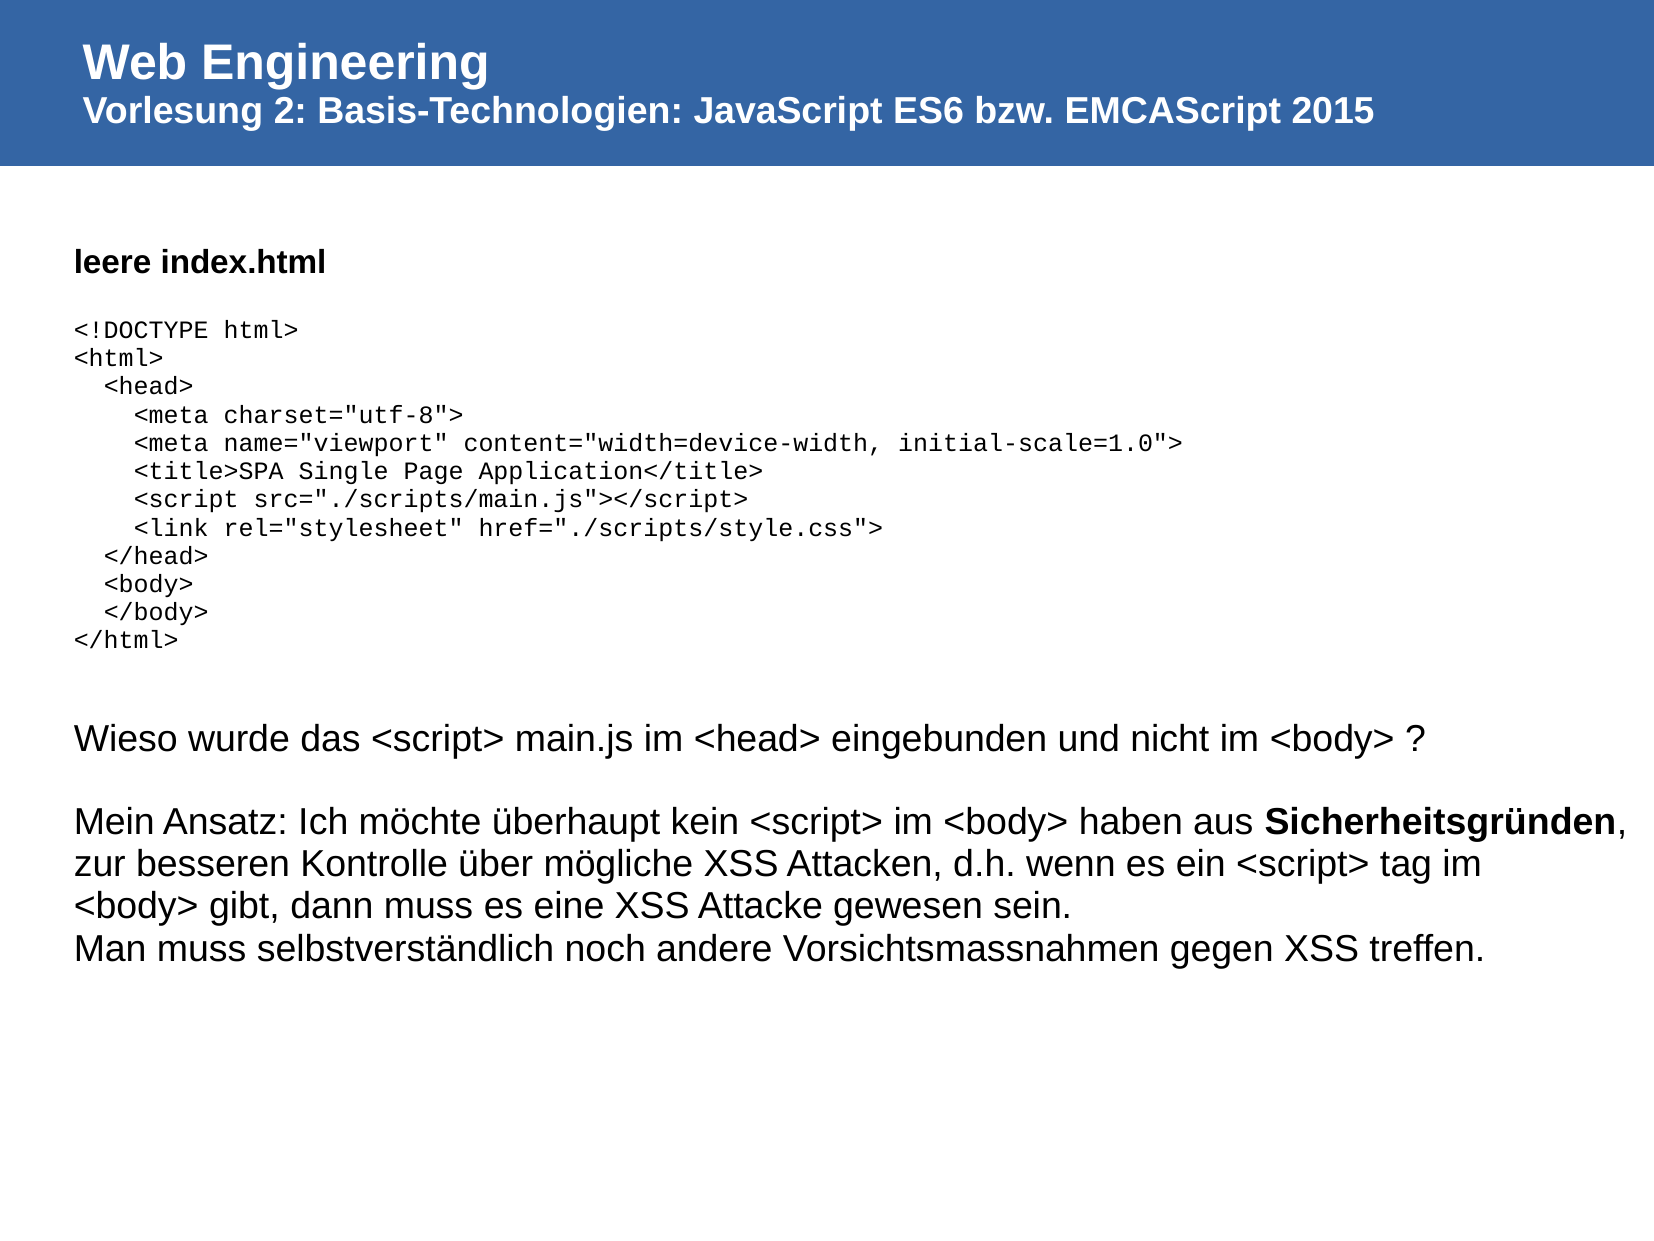

# Web Engineering Vorlesung 2: Basis-Technologien: JavaScript ES6 bzw. EMCAScript 2015
leere index.html
<!DOCTYPE html>
<html>
 <head>
 <meta charset="utf-8">
 <meta name="viewport" content="width=device-width, initial-scale=1.0">
 <title>SPA Single Page Application</title>
 <script src="./scripts/main.js"></script>
 <link rel="stylesheet" href="./scripts/style.css">
 </head>
 <body>
 </body>
</html>
Wieso wurde das <script> main.js im <head> eingebunden und nicht im <body> ?
Mein Ansatz: Ich möchte überhaupt kein <script> im <body> haben aus Sicherheitsgründen,
zur besseren Kontrolle über mögliche XSS Attacken, d.h. wenn es ein <script> tag im
<body> gibt, dann muss es eine XSS Attacke gewesen sein.
Man muss selbstverständlich noch andere Vorsichtsmassnahmen gegen XSS treffen.